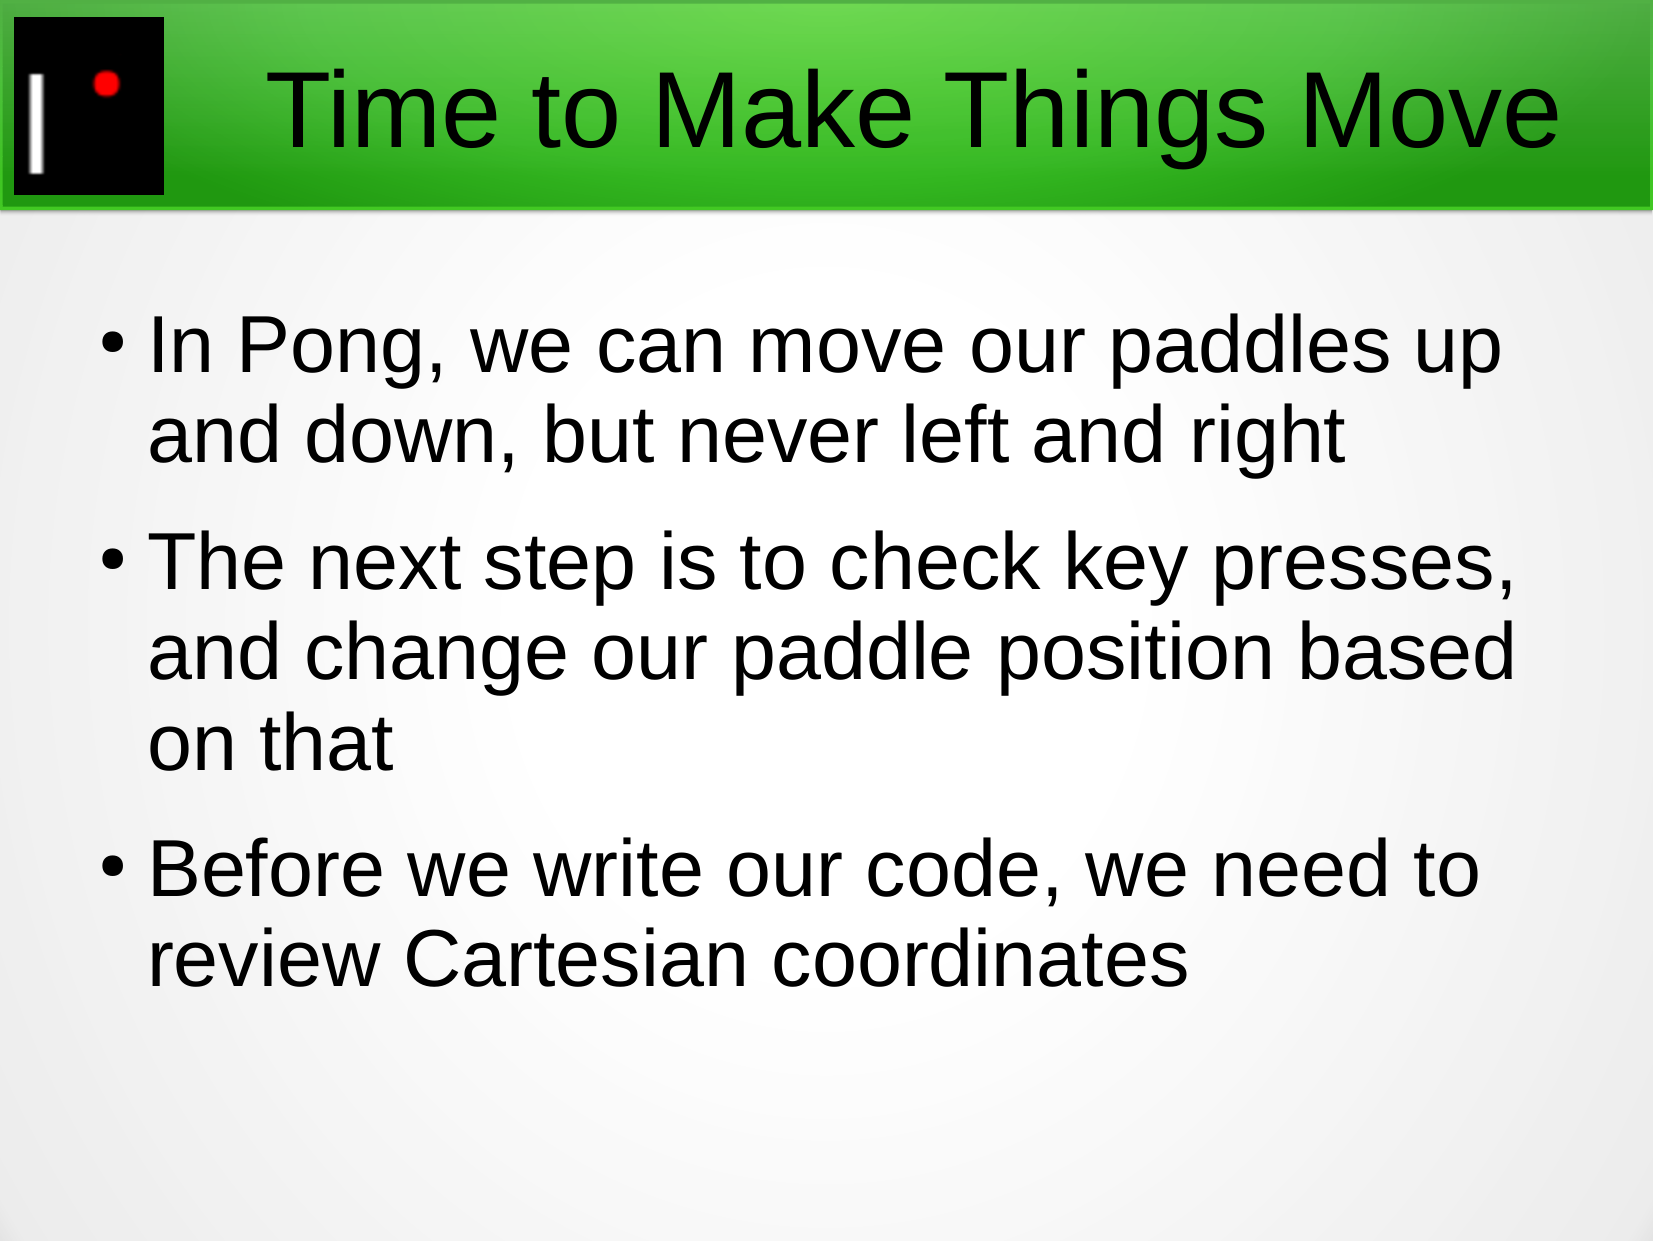

# Time to Make Things Move
In Pong, we can move our paddles up and down, but never left and right
The next step is to check key presses, and change our paddle position based on that
Before we write our code, we need to review Cartesian coordinates